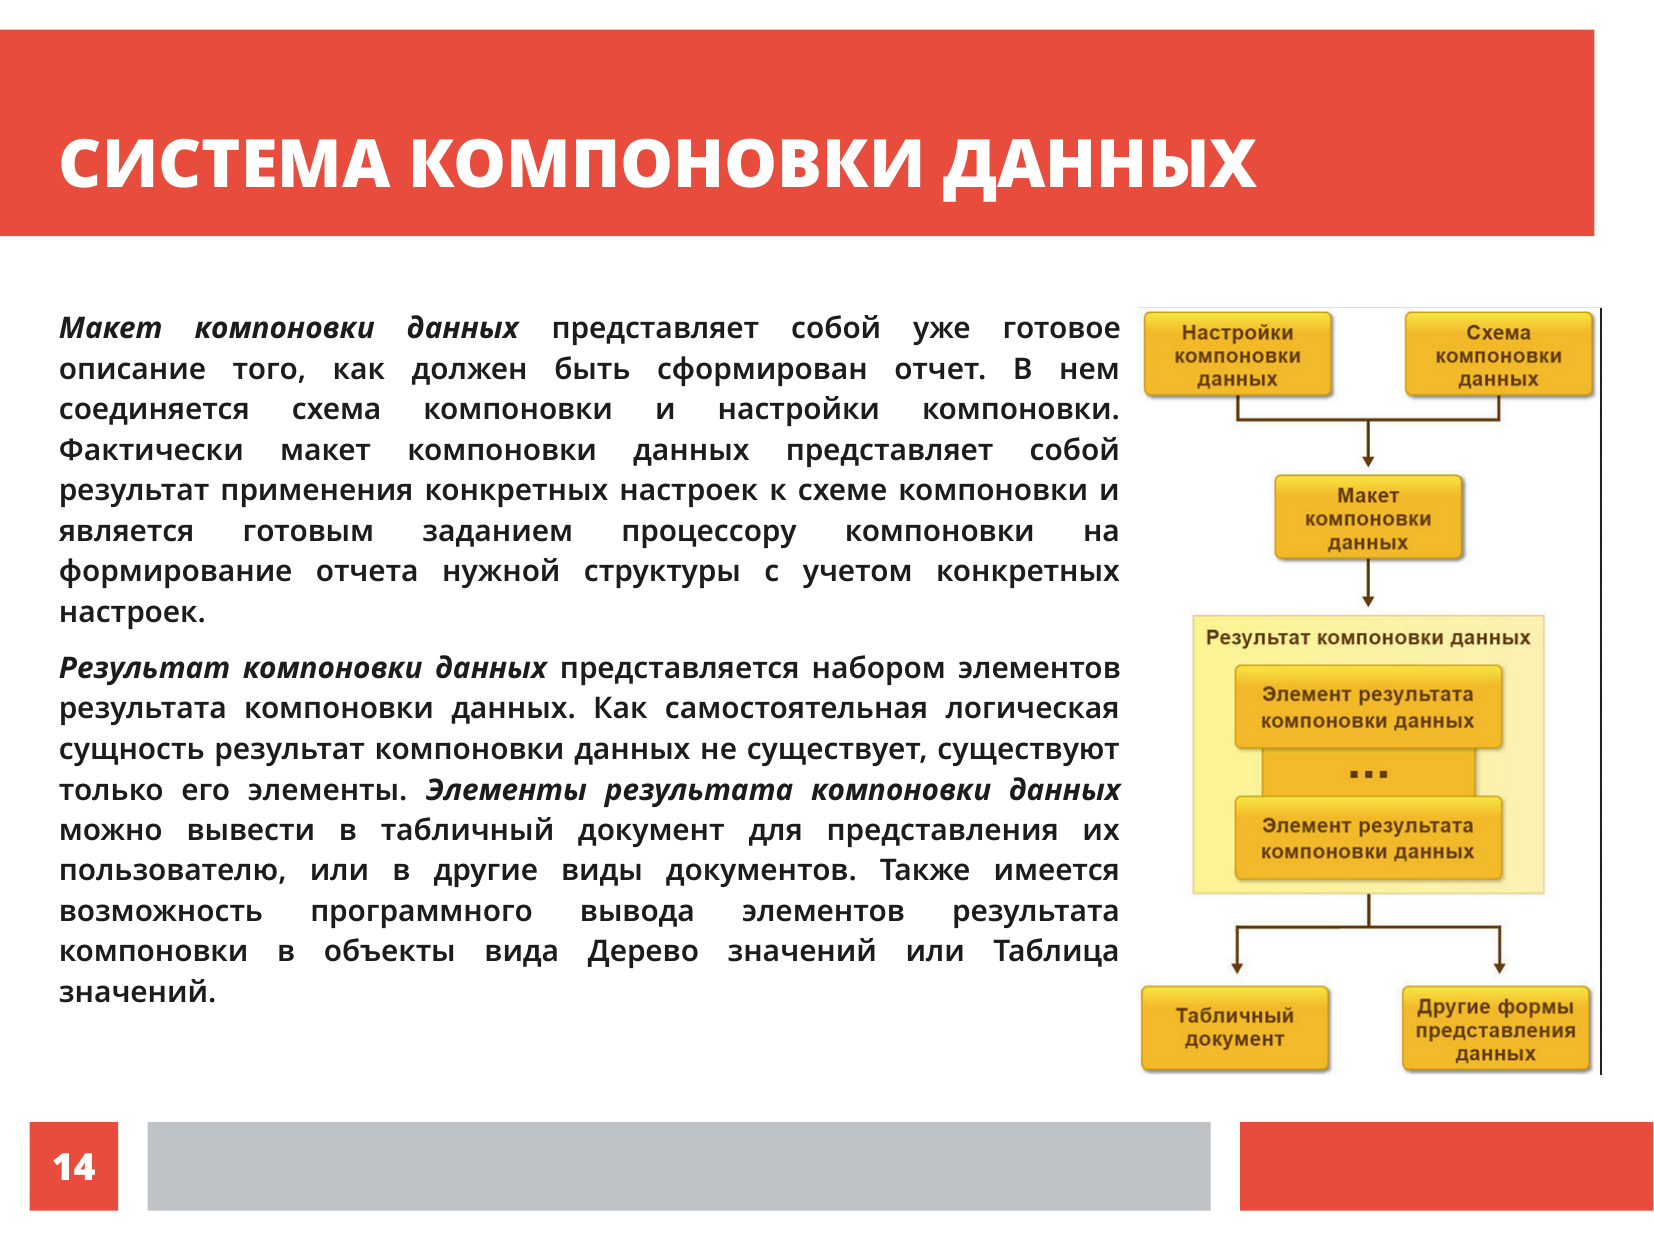

# СИСТЕМА КОМПОНОВКИ ДАННЫХ
Макет компоновки данных представляет собой уже готовое описание того, как должен быть сформирован отчет. В нем соединяется схема компоновки и настройки компоновки. Фактически макет компоновки данных представляет собой результат применения конкретных настроек к схеме компоновки и является готовым заданием процессору компоновки на формирование отчета нужной структуры с учетом конкретных настроек.
Результат компоновки данных представляется набором элементов результата компоновки данных. Как самостоятельная логическая сущность результат компоновки данных не существует, существуют только его элементы. Элементы результата компоновки данных можно вывести в табличный документ для представления их пользователю, или в другие виды документов. Также имеется возможность программного вывода элементов результата компоновки в объекты вида Дерево значений или Таблица значений.
14